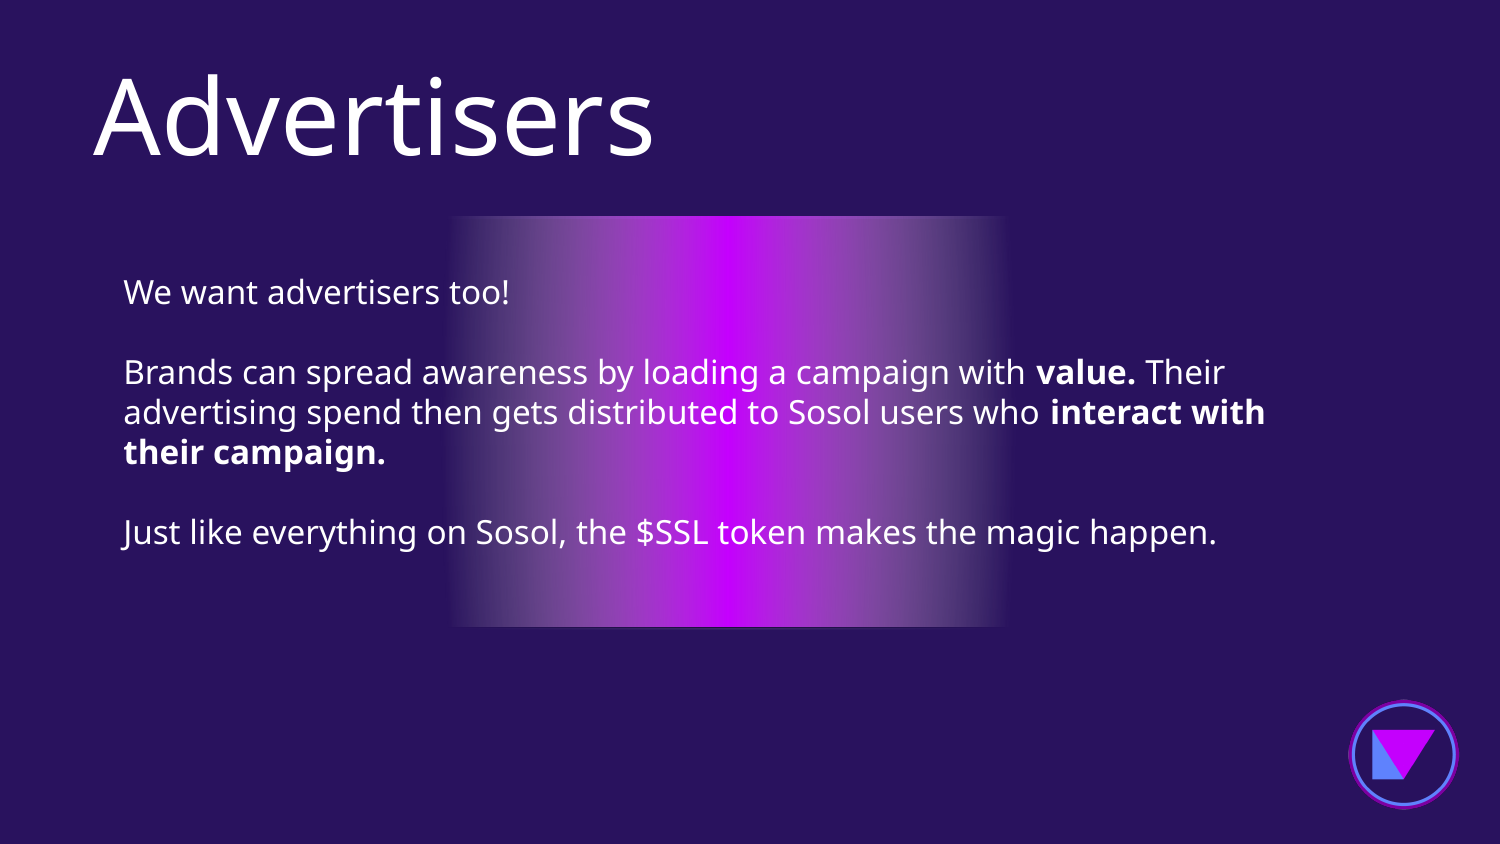

# Advertisers
We want advertisers too!
Brands can spread awareness by loading a campaign with value. Their advertising spend then gets distributed to Sosol users who interact with their campaign.
Just like everything on Sosol, the $SSL token makes the magic happen.